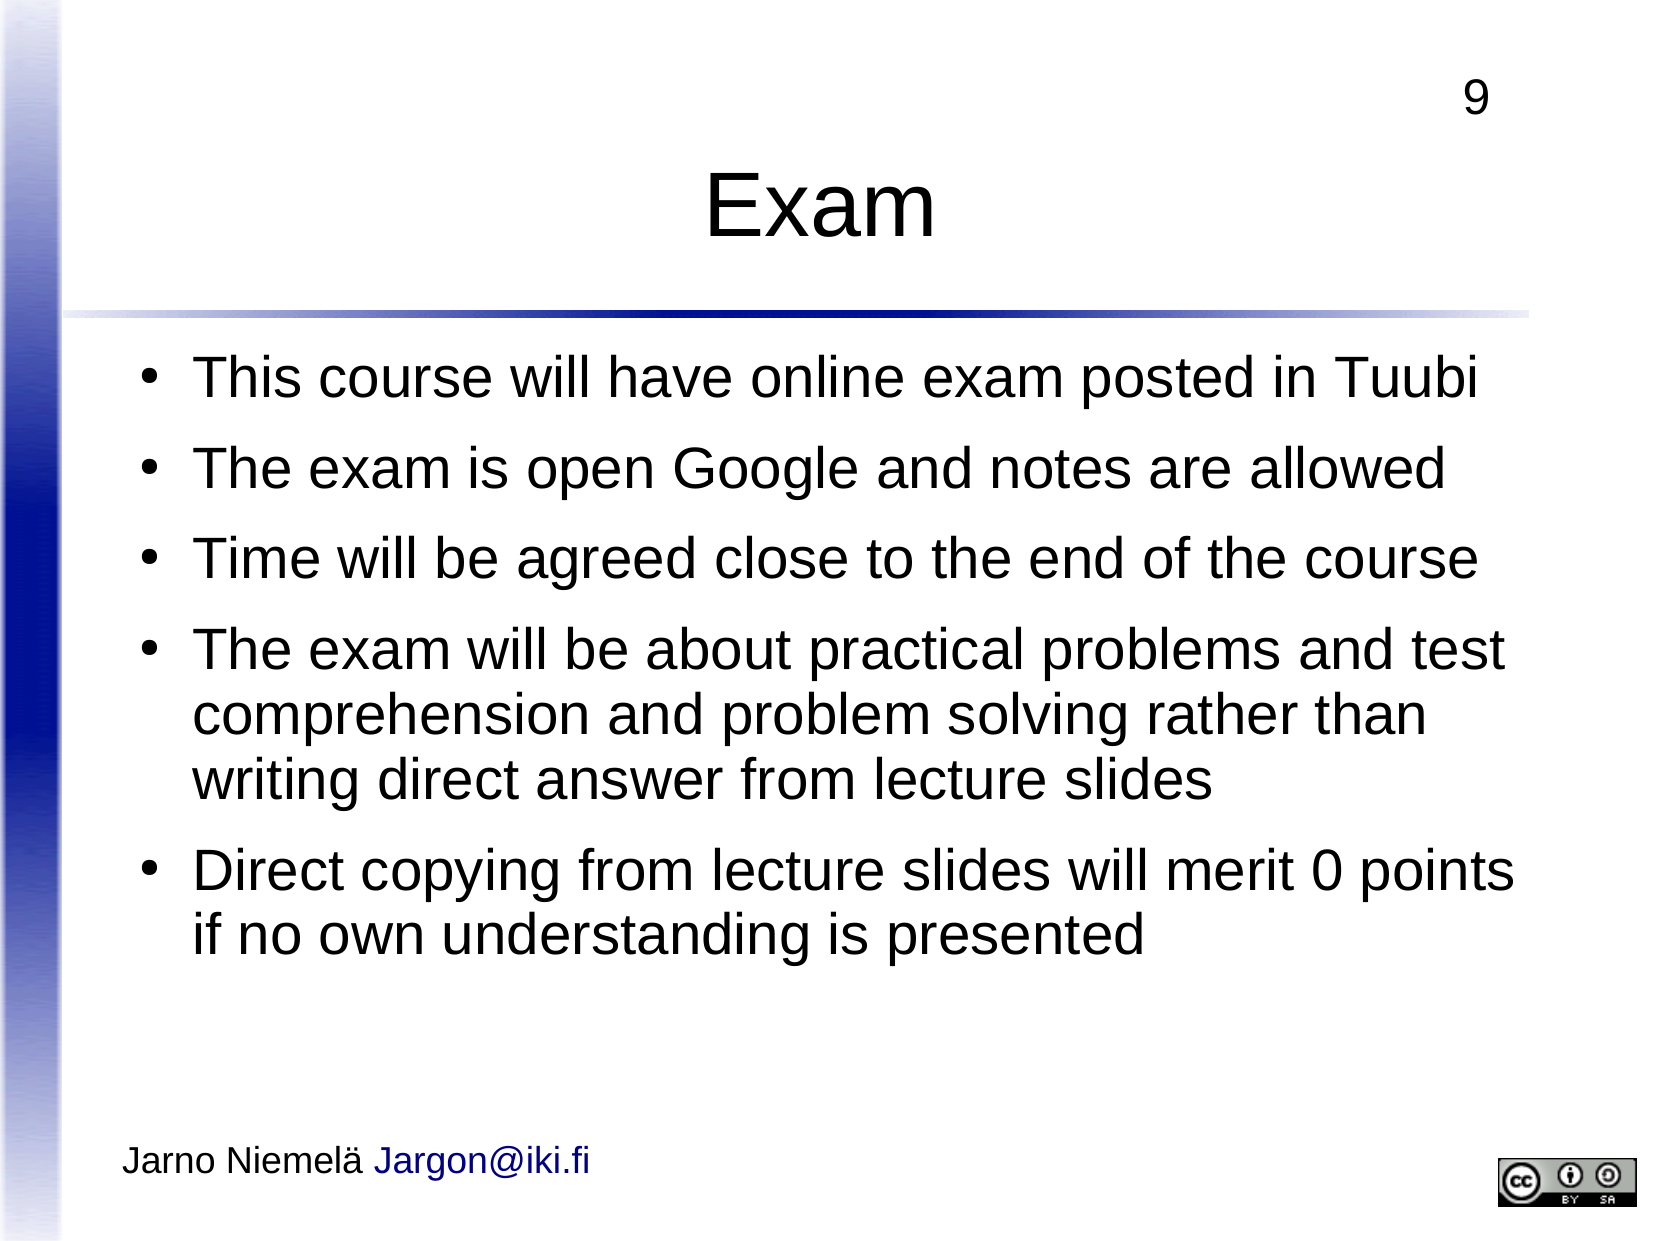

# Exam
This course will have online exam posted in Tuubi
The exam is open Google and notes are allowed
Time will be agreed close to the end of the course
The exam will be about practical problems and test comprehension and problem solving rather than writing direct answer from lecture slides
Direct copying from lecture slides will merit 0 points if no own understanding is presented